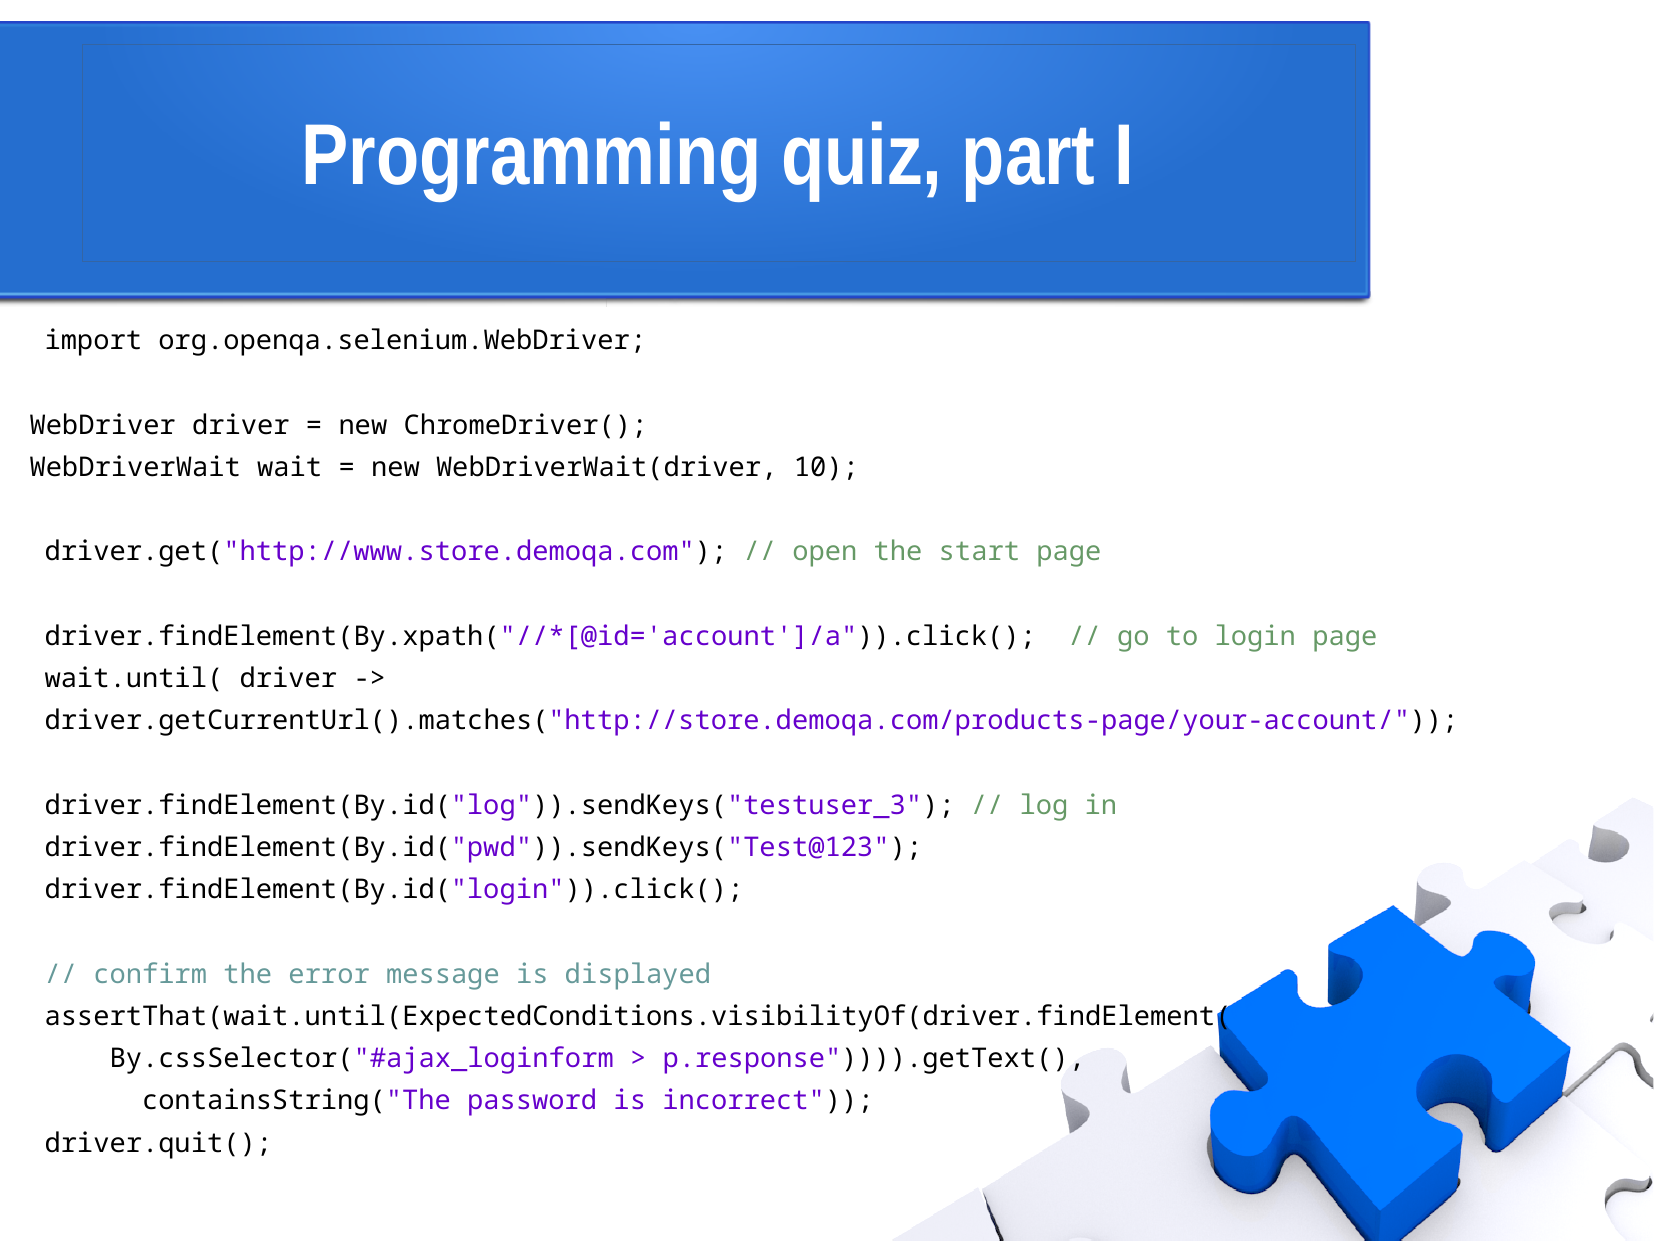

# Programming quiz, part I
import org.openqa.selenium.WebDriver;
WebDriver driver = new ChromeDriver();
WebDriverWait wait = new WebDriverWait(driver, 10);
driver.get("http://www.store.demoqa.com"); // open the start page
driver.findElement(By.xpath("//*[@id='account']/a")).click(); // go to login page
wait.until( driver ->
driver.getCurrentUrl().matches("http://store.demoqa.com/products-page/your-account/"));
driver.findElement(By.id("log")).sendKeys("testuser_3"); // log in
driver.findElement(By.id("pwd")).sendKeys("Test@123");
driver.findElement(By.id("login")).click();
// confirm the error message is displayed
assertThat(wait.until(ExpectedConditions.visibilityOf(driver.findElement(
 By.cssSelector("#ajax_loginform > p.response")))).getText(),
 containsString("The password is incorrect"));
driver.quit();